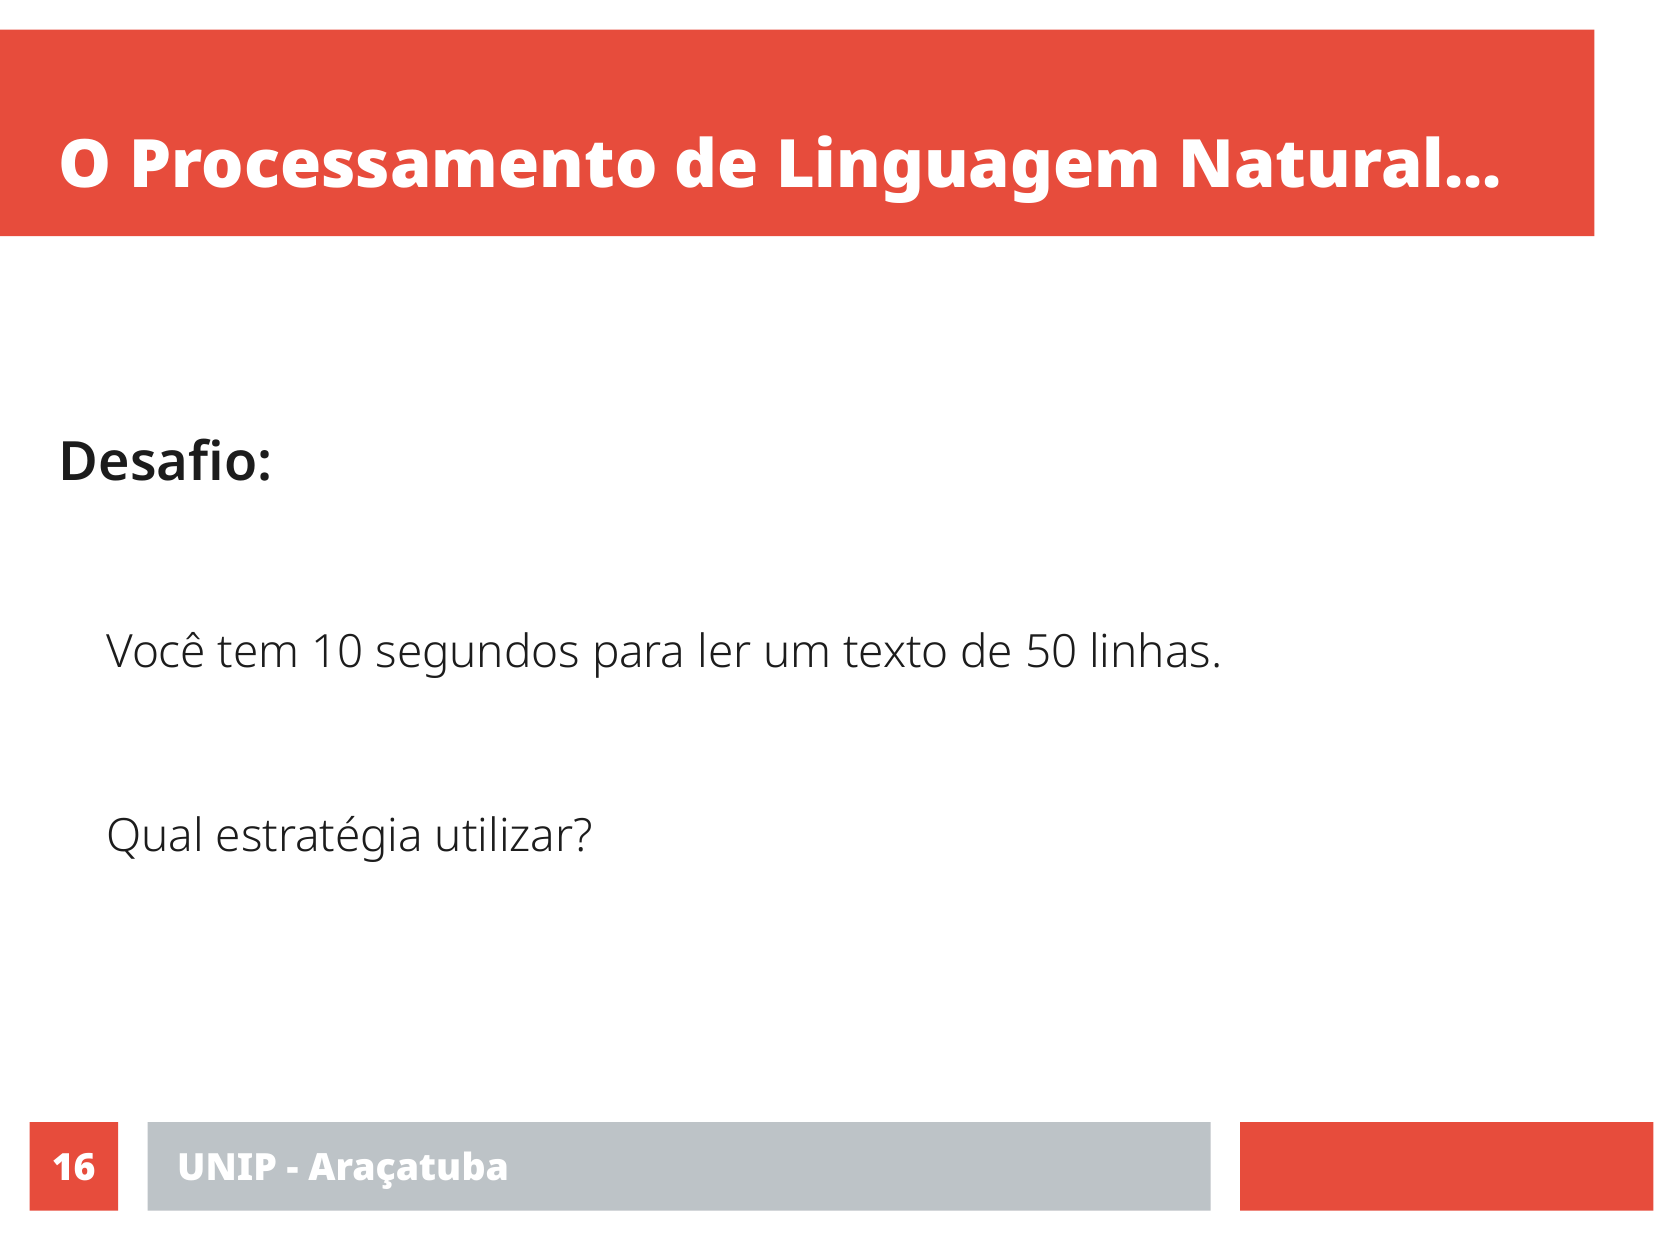

# O Processamento de Linguagem Natural...
Desafio:
Você tem 10 segundos para ler um texto de 50 linhas.
Qual estratégia utilizar?
16
UNIP - Araçatuba